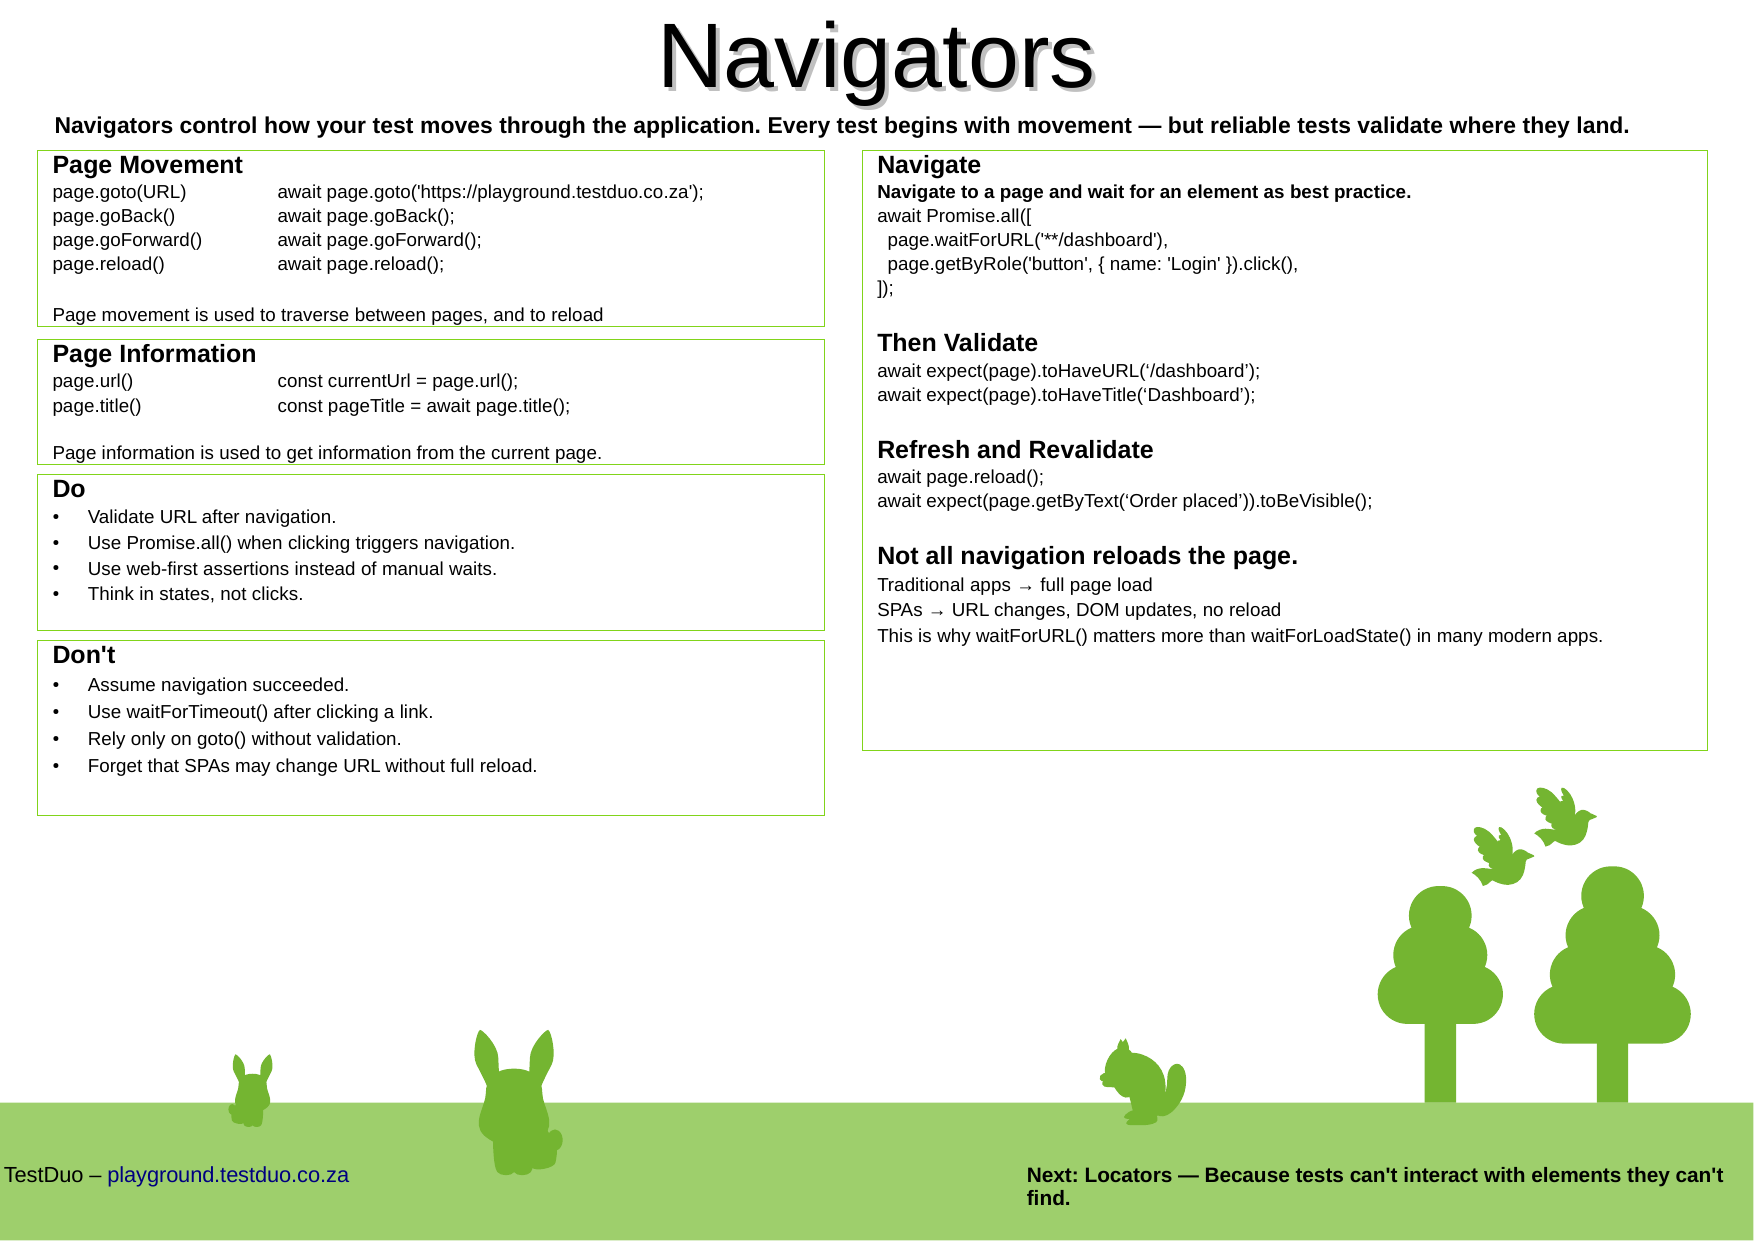

# Navigators
Navigators control how your test moves through the application. Every test begins with movement — but reliable tests validate where they land.
Page Movement
page.goto(URL)		await page.goto('https://playground.testduo.co.za');
page.goBack()		await page.goBack();
page.goForward()		await page.goForward();
page.reload()		await page.reload();
Page movement is used to traverse between pages, and to reload
Navigate
Navigate to a page and wait for an element as best practice.
await Promise.all([
 page.waitForURL('**/dashboard'),
 page.getByRole('button', { name: 'Login' }).click(),
]);
Then Validate
await expect(page).toHaveURL(‘/dashboard’);
await expect(page).toHaveTitle(‘Dashboard’);
Refresh and Revalidate
await page.reload();
await expect(page.getByText(‘Order placed’)).toBeVisible();
Not all navigation reloads the page.
Traditional apps → full page load
SPAs → URL changes, DOM updates, no reload
This is why waitForURL() matters more than waitForLoadState() in many modern apps.
Page Information
page.url()		const currentUrl = page.url();
page.title()		const pageTitle = await page.title();
Page information is used to get information from the current page.
Do
Validate URL after navigation.
Use Promise.all() when clicking triggers navigation.
Use web-first assertions instead of manual waits.
Think in states, not clicks.
Don't
Assume navigation succeeded.
Use waitForTimeout() after clicking a link.
Rely only on goto() without validation.
Forget that SPAs may change URL without full reload.
TestDuo – playground.testduo.co.za
Next: Locators — Because tests can't interact with elements they can't find.